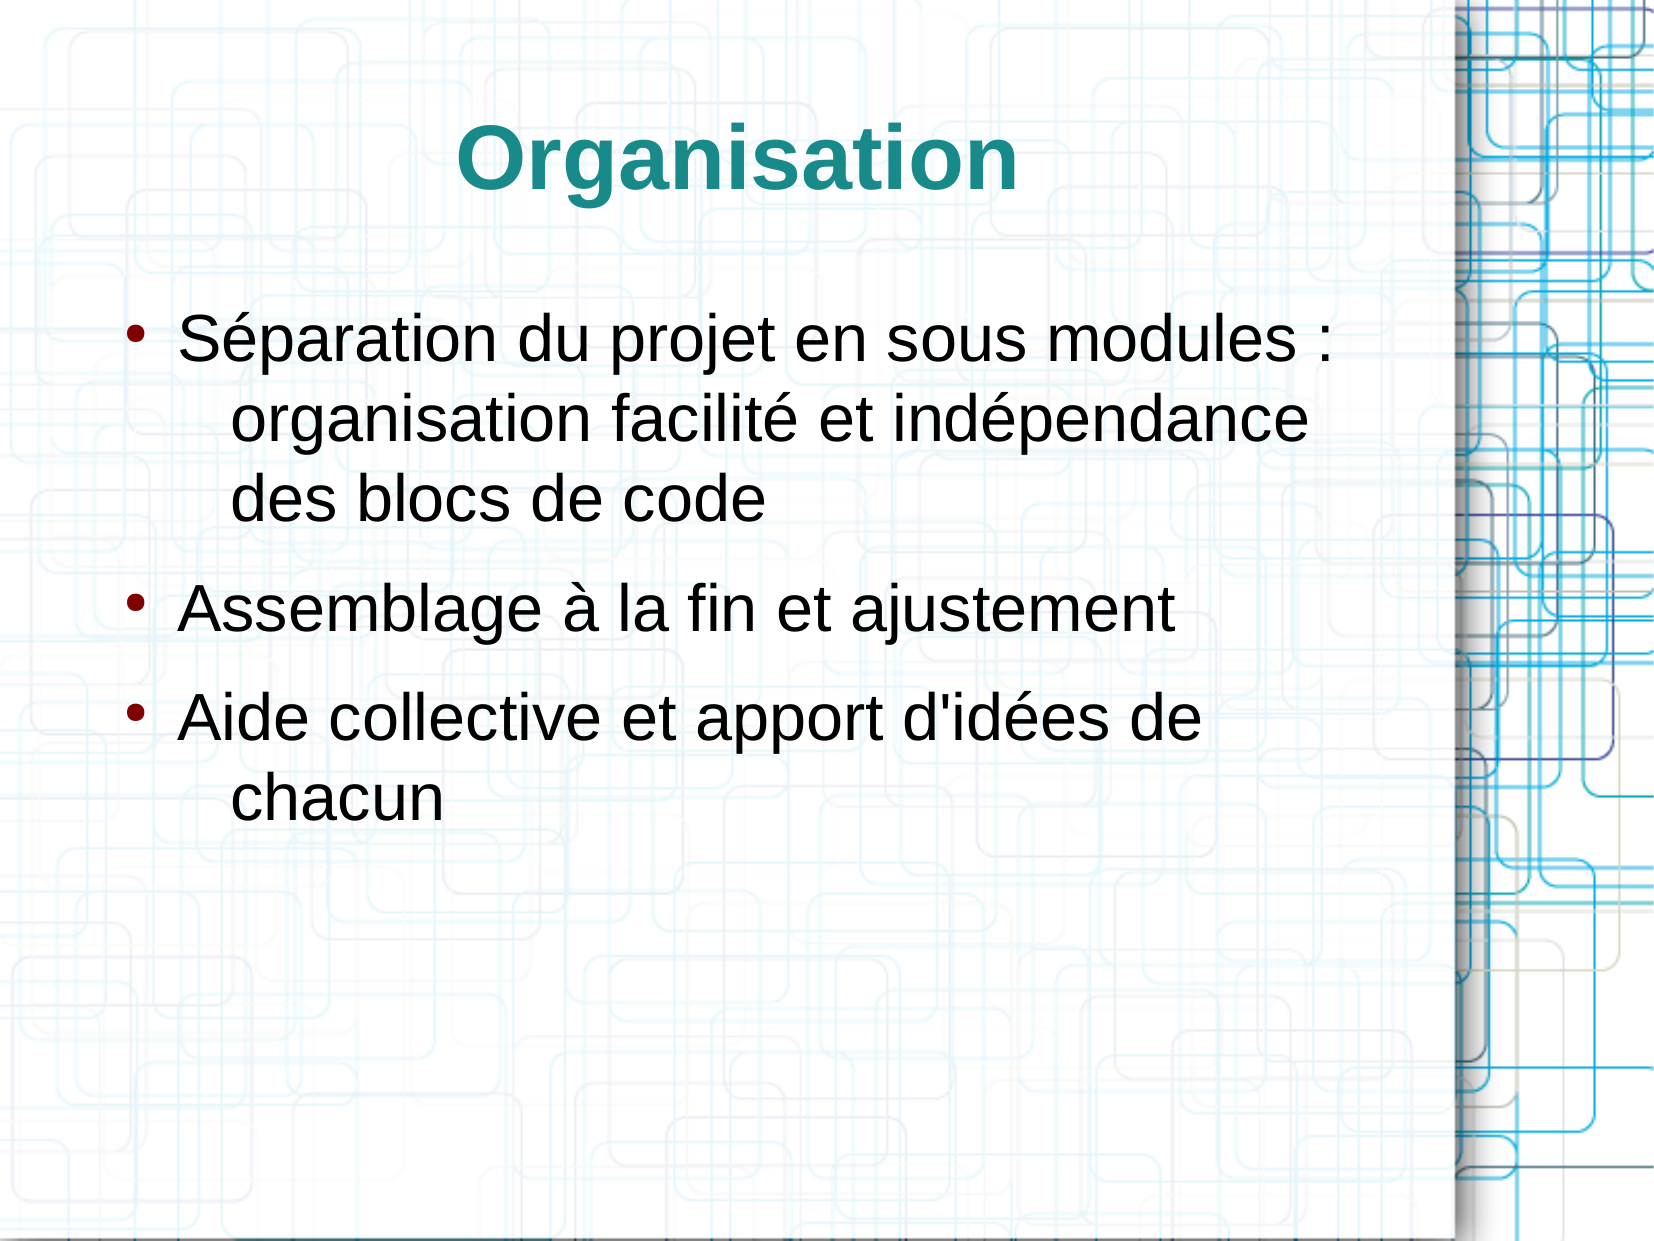

# Organisation
Séparation du projet en sous modules : organisation facilité et indépendance des blocs de code
Assemblage à la fin et ajustement
Aide collective et apport d'idées de chacun